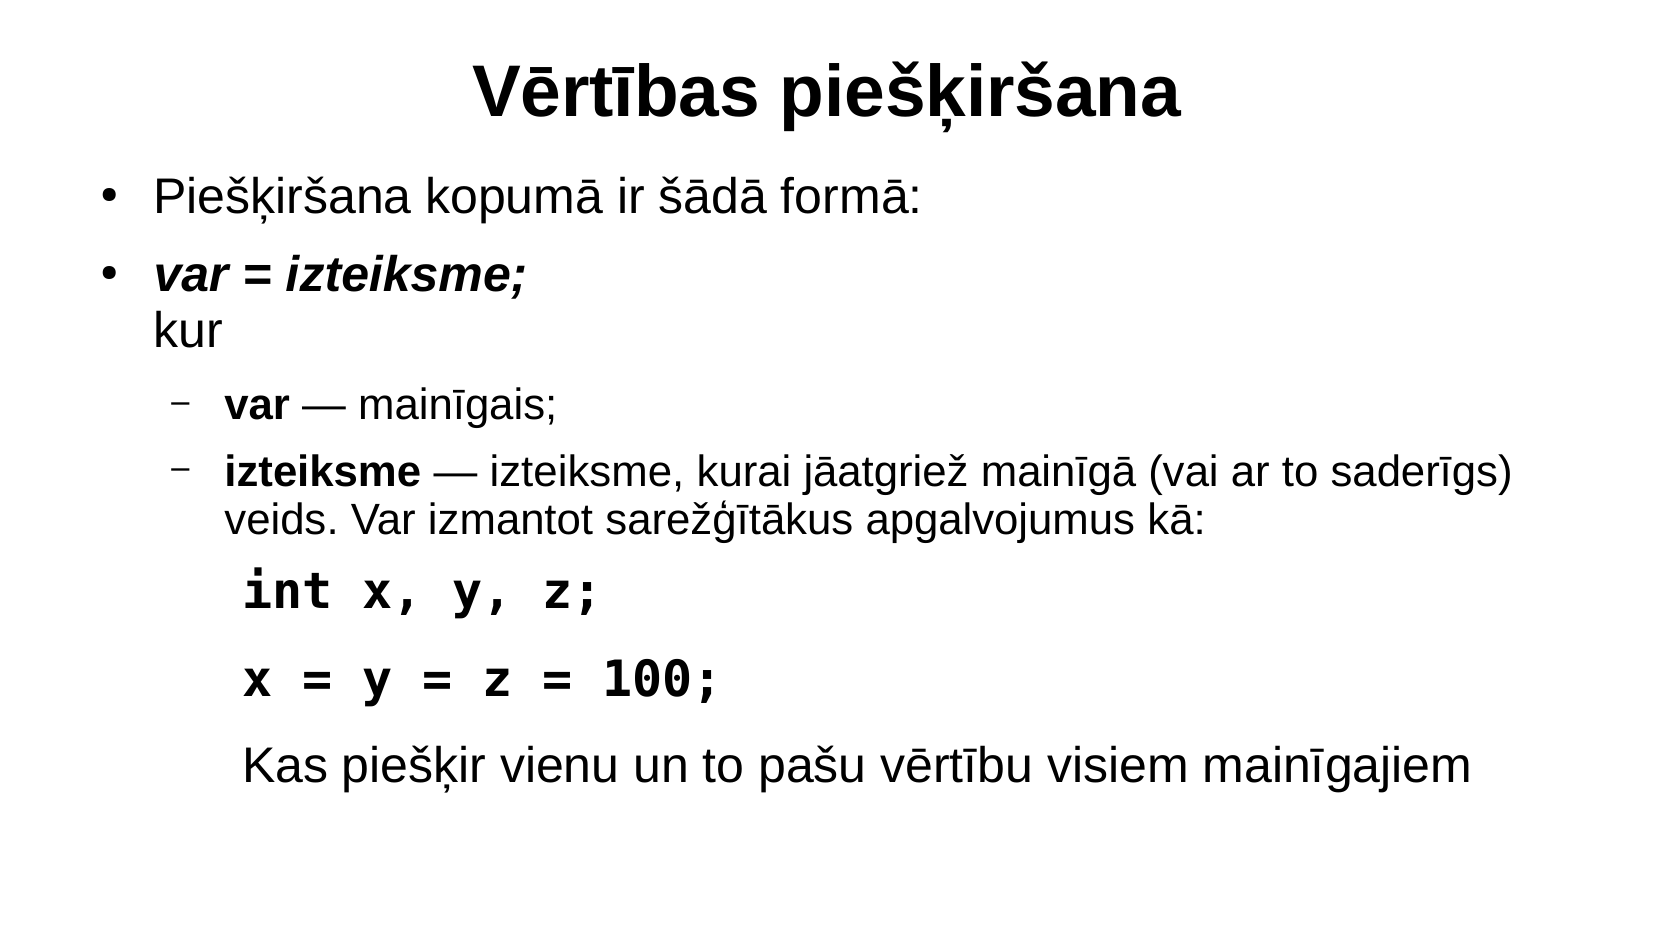

# Vērtības piešķiršana
Piešķiršana kopumā ir šādā formā:
var = izteiksme;
kur
var — mainīgais;
izteiksme — izteiksme, kurai jāatgriež mainīgā (vai ar to saderīgs) veids. Var izmantot sarežģītākus apgalvojumus kā:
int x, y, z;
x = y = z = 100;
Kas piešķir vienu un to pašu vērtību visiem mainīgajiem